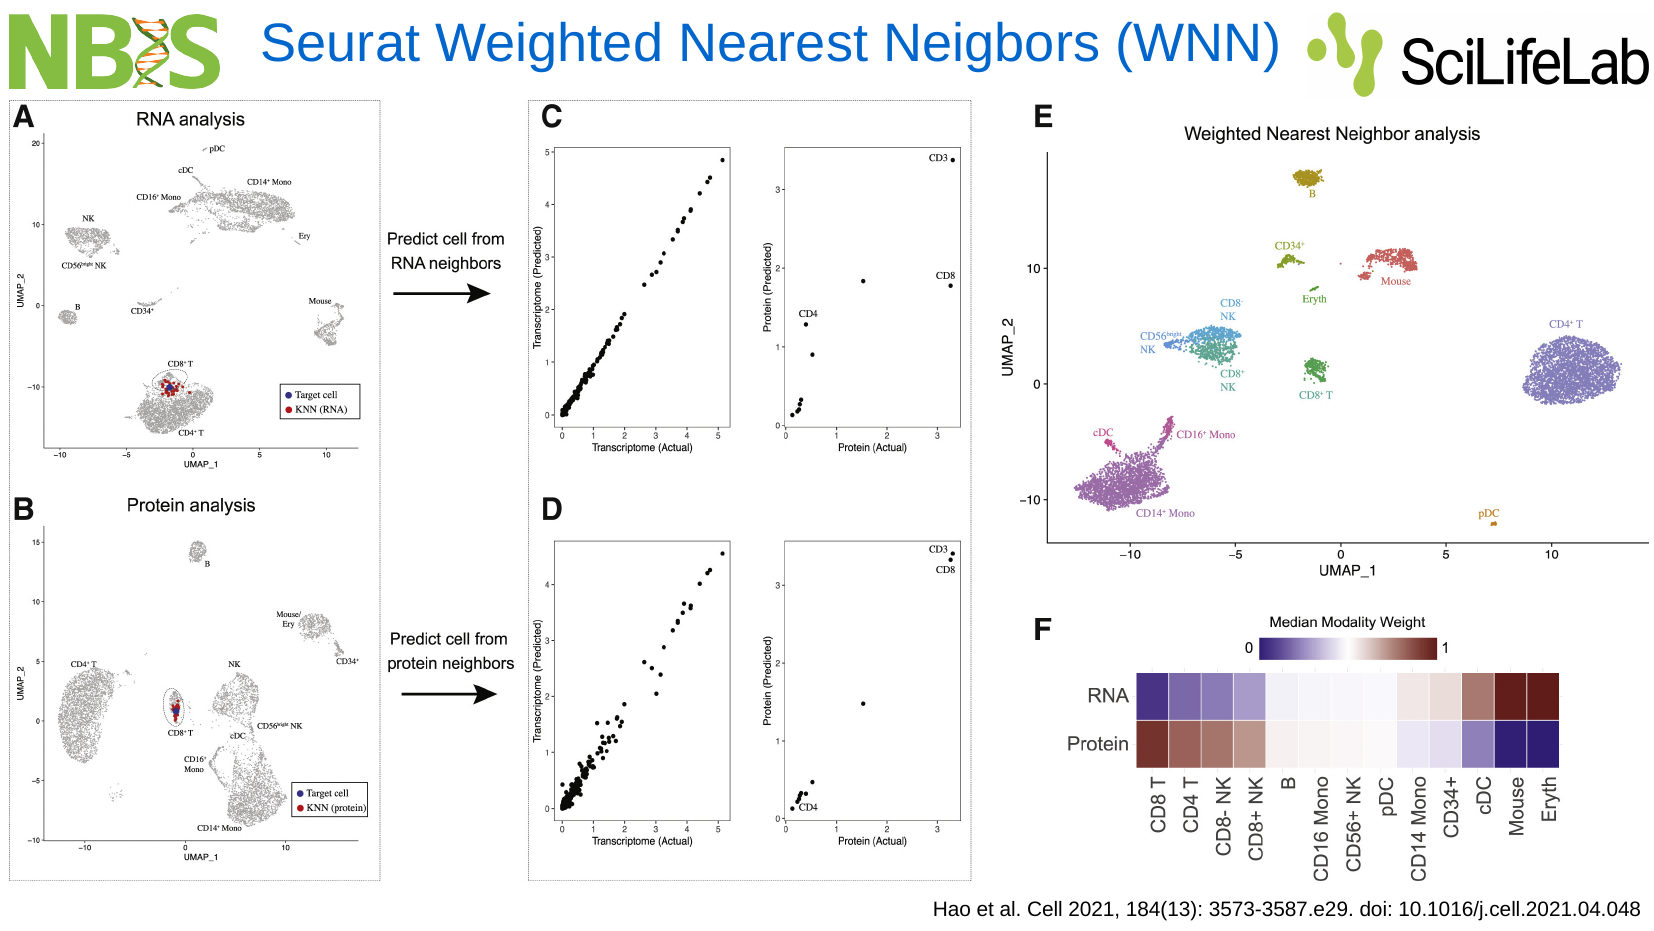

Seurat Weighted Nearest Neigbors (WNN)
Hao et al. Cell 2021, 184(13): 3573-3587.e29. doi: 10.1016/j.cell.2021.04.048